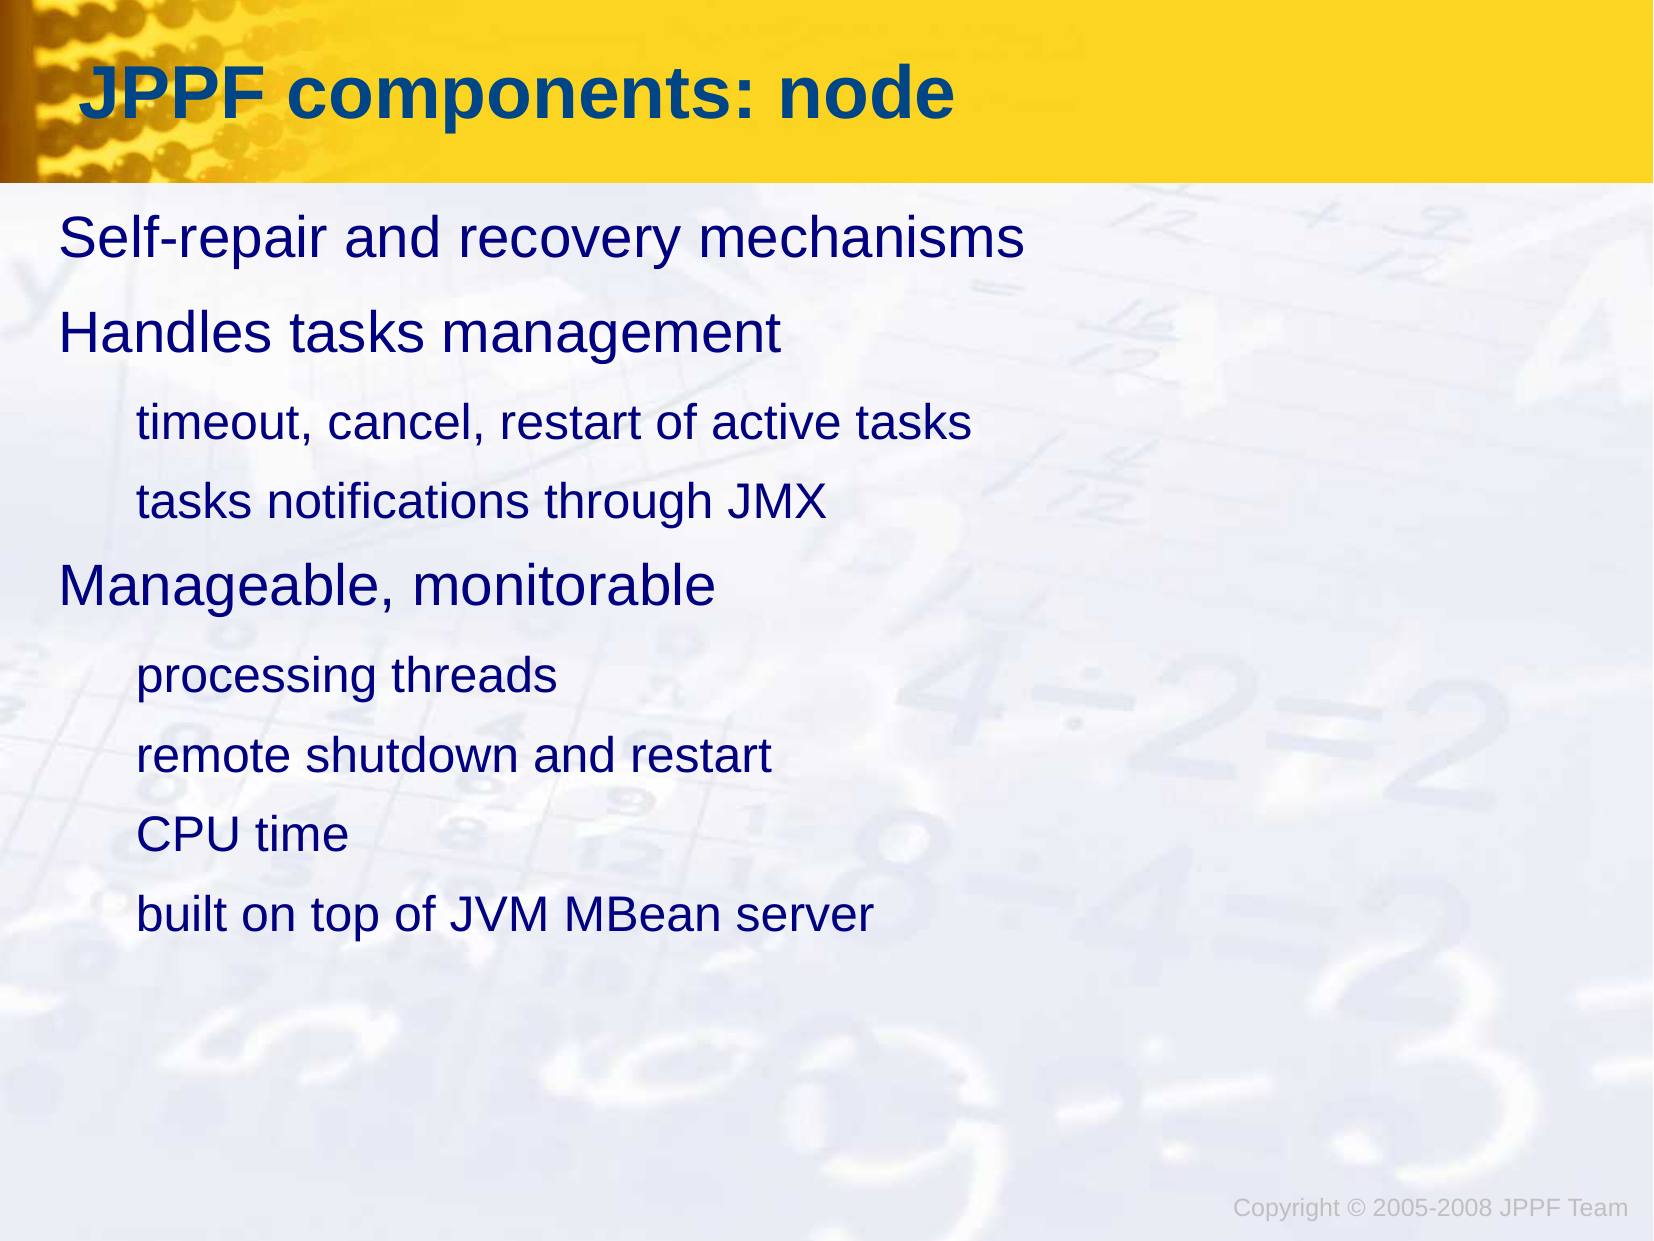

# JPPF components: node
Self-repair and recovery mechanisms
Handles tasks management
timeout, cancel, restart of active tasks
tasks notifications through JMX
Manageable, monitorable
processing threads
remote shutdown and restart
CPU time
built on top of JVM MBean server